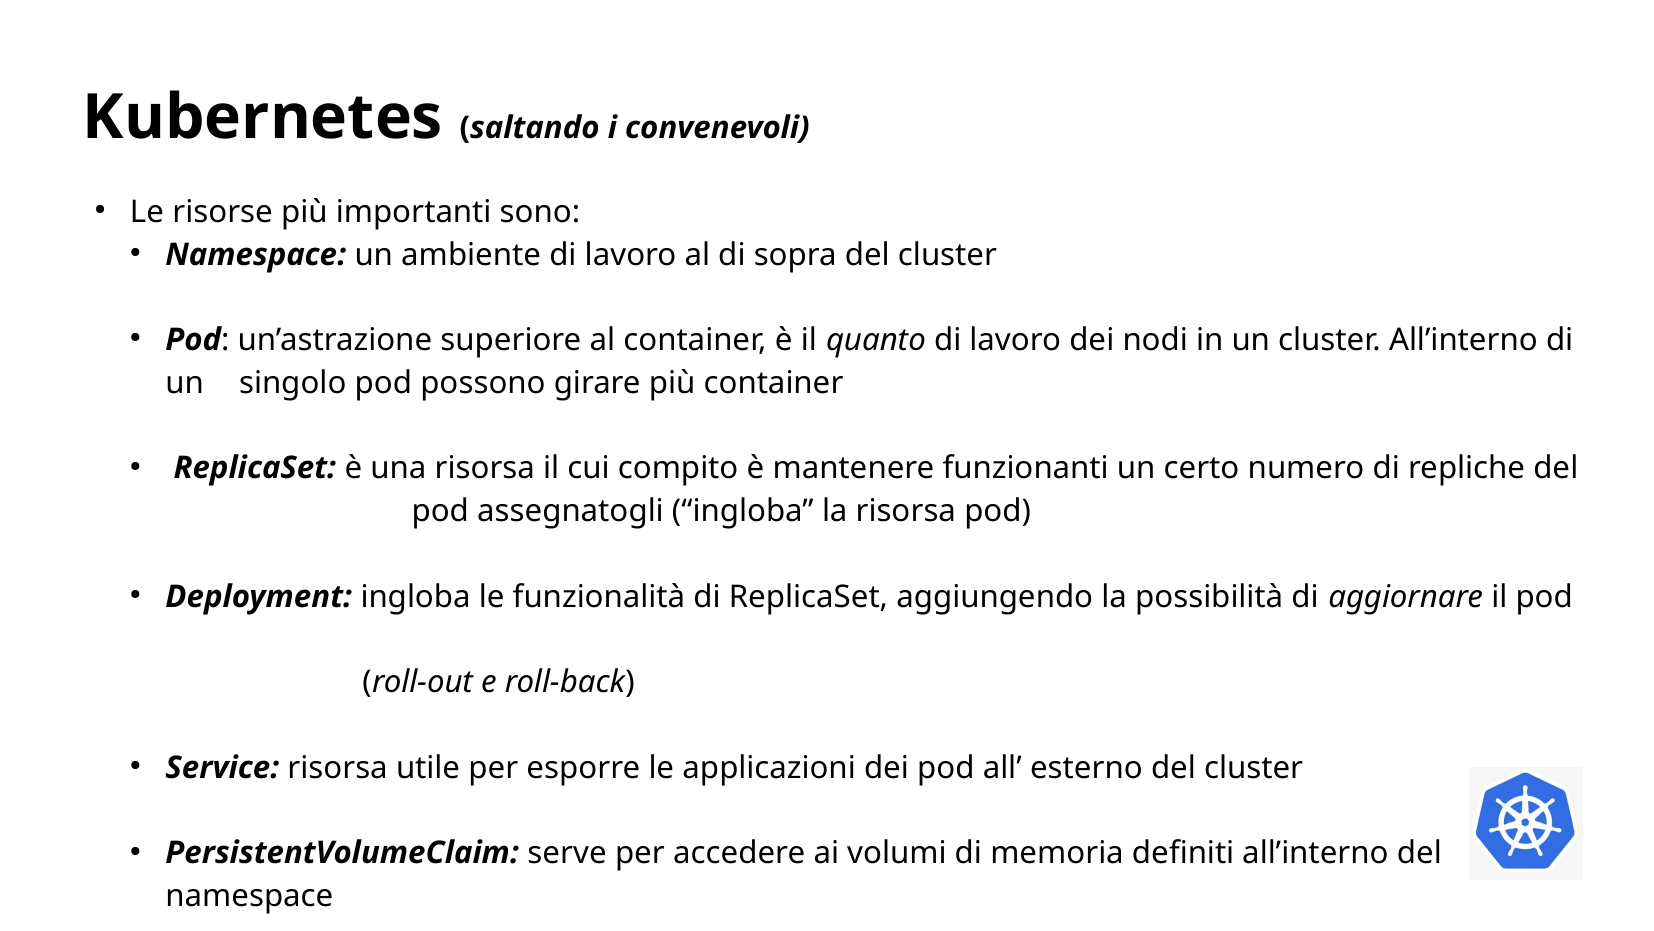

# Kubernetes (saltando i convenevoli)
Le risorse più importanti sono:
Namespace: un ambiente di lavoro al di sopra del cluster
Pod: un’astrazione superiore al container, è il quanto di lavoro dei nodi in un cluster. All’interno di un 	singolo pod possono girare più container
 ReplicaSet: è una risorsa il cui compito è mantenere funzionanti un certo numero di repliche del 			 pod assegnatogli (“ingloba” la risorsa pod)
Deployment: ingloba le funzionalità di ReplicaSet, aggiungendo la possibilità di aggiornare il pod
		 (roll-out e roll-back)
Service: risorsa utile per esporre le applicazioni dei pod all’ esterno del cluster
PersistentVolumeClaim: serve per accedere ai volumi di memoria definiti all’interno del namespace
StatefulSet: risorsa più evoluta del semplice ReplicaSet, in caso di crash di uno dei pod, avvia un 			 nuovo pod mantenendo lo stato del pod precedentemente chrashato